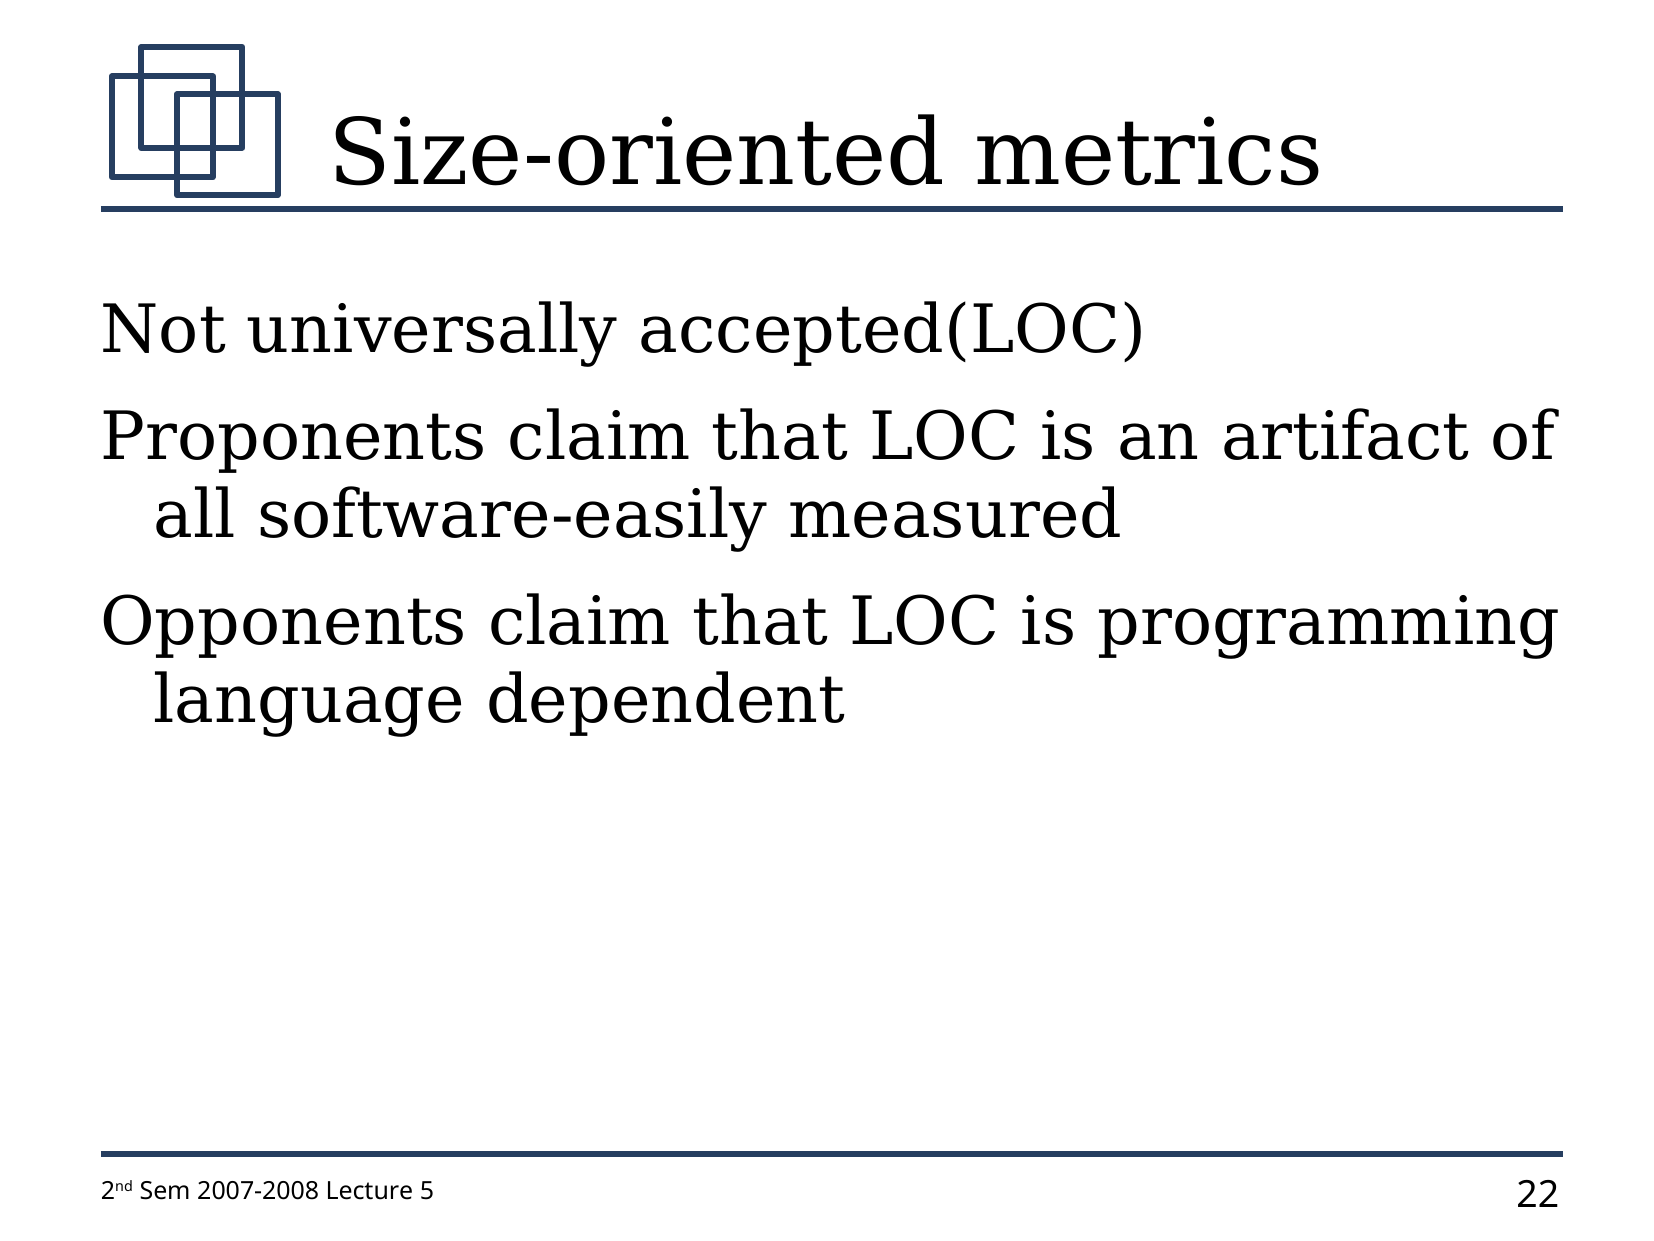

# Size-oriented metrics
Not universally accepted(LOC)
Proponents claim that LOC is an artifact of all software-easily measured
Opponents claim that LOC is programming language dependent